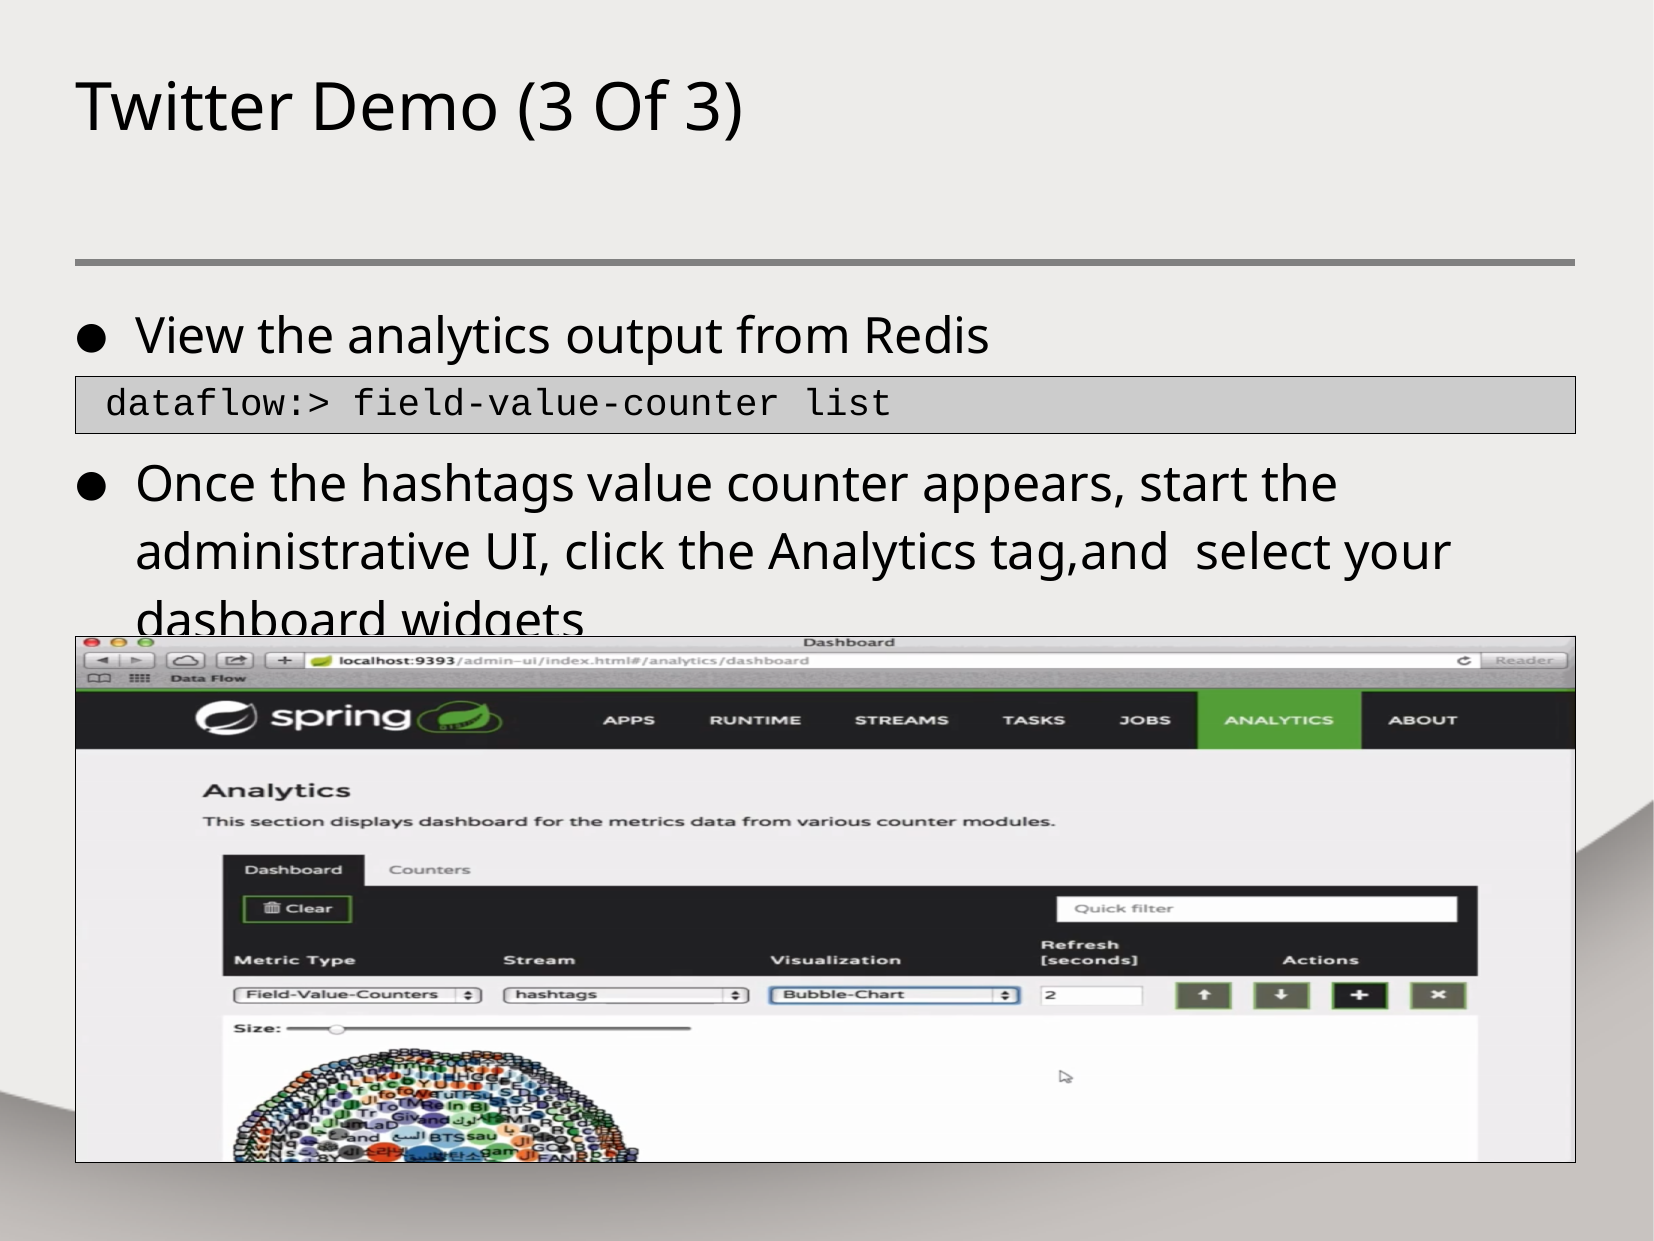

# Twitter Demo (3 Of 3)
View the analytics output from Redis
Once the hashtags value counter appears, start the administrative UI, click the Analytics tag,and select your dashboard widgets
dataflow:> field-value-counter list